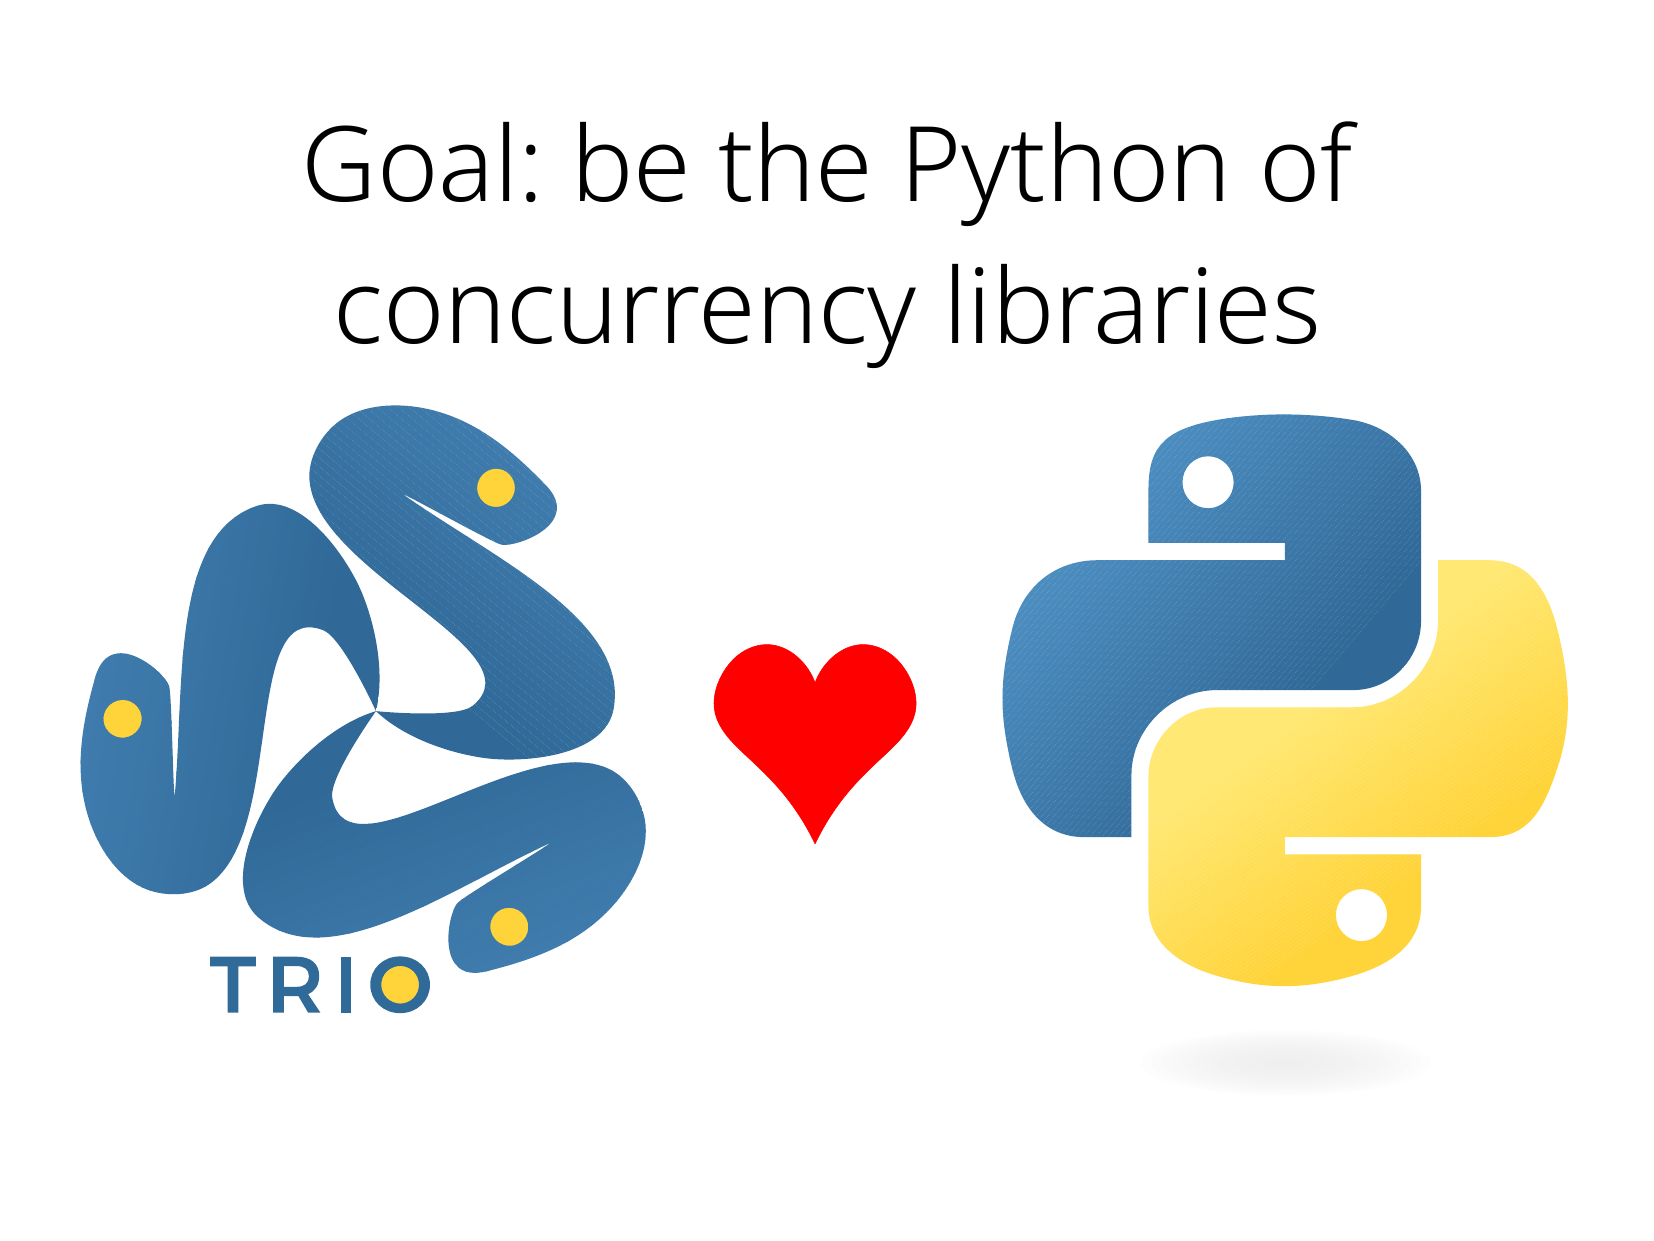

Goal: be the Python of concurrency libraries